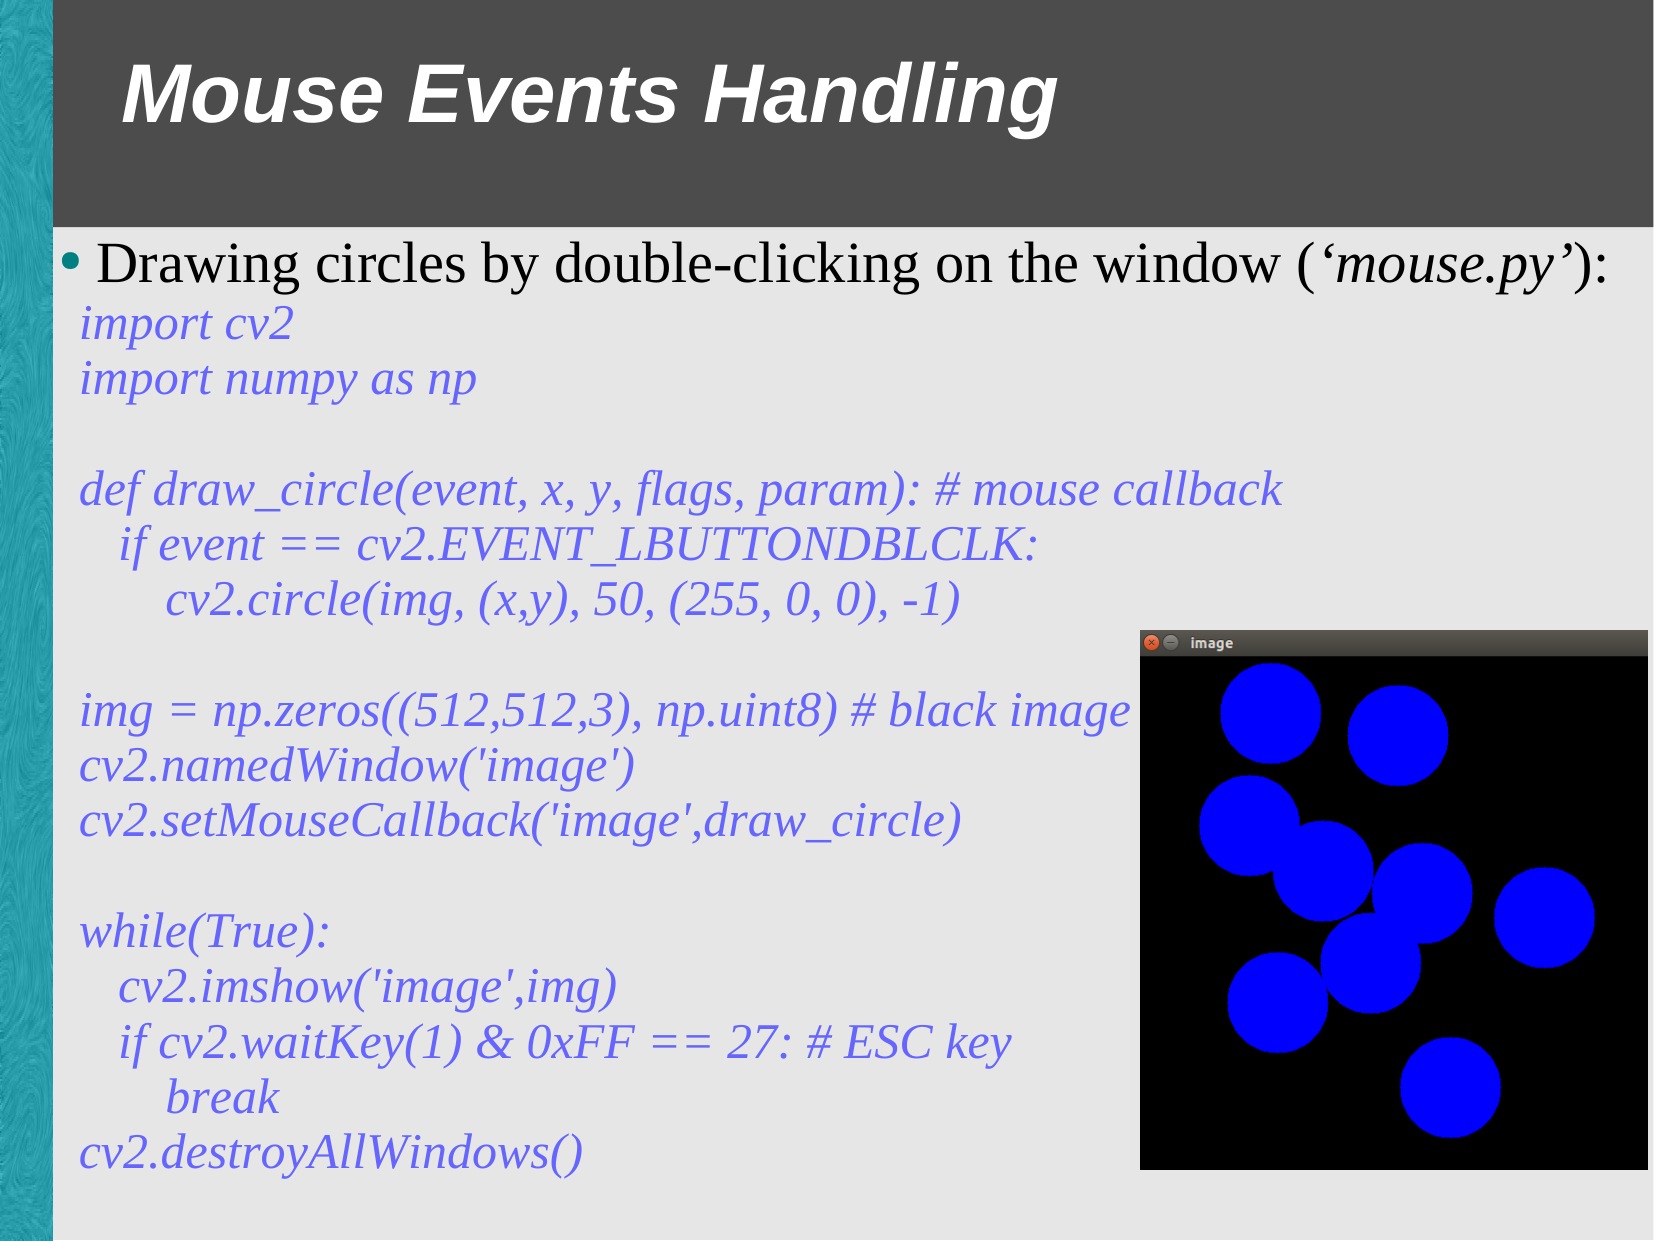

# Mouse Events Handling
 Drawing circles by double-clicking on the window (‘mouse.py’):
import cv2
import numpy as np
def draw_circle(event, x, y, flags, param): # mouse callback
if event == cv2.EVENT_LBUTTONDBLCLK:
cv2.circle(img, (x,y), 50, (255, 0, 0), -1)
img = np.zeros((512,512,3), np.uint8) # black image
cv2.namedWindow('image')
cv2.setMouseCallback('image',draw_circle)
while(True):
cv2.imshow('image',img)
if cv2.waitKey(1) & 0xFF == 27: # ESC key
break
cv2.destroyAllWindows()